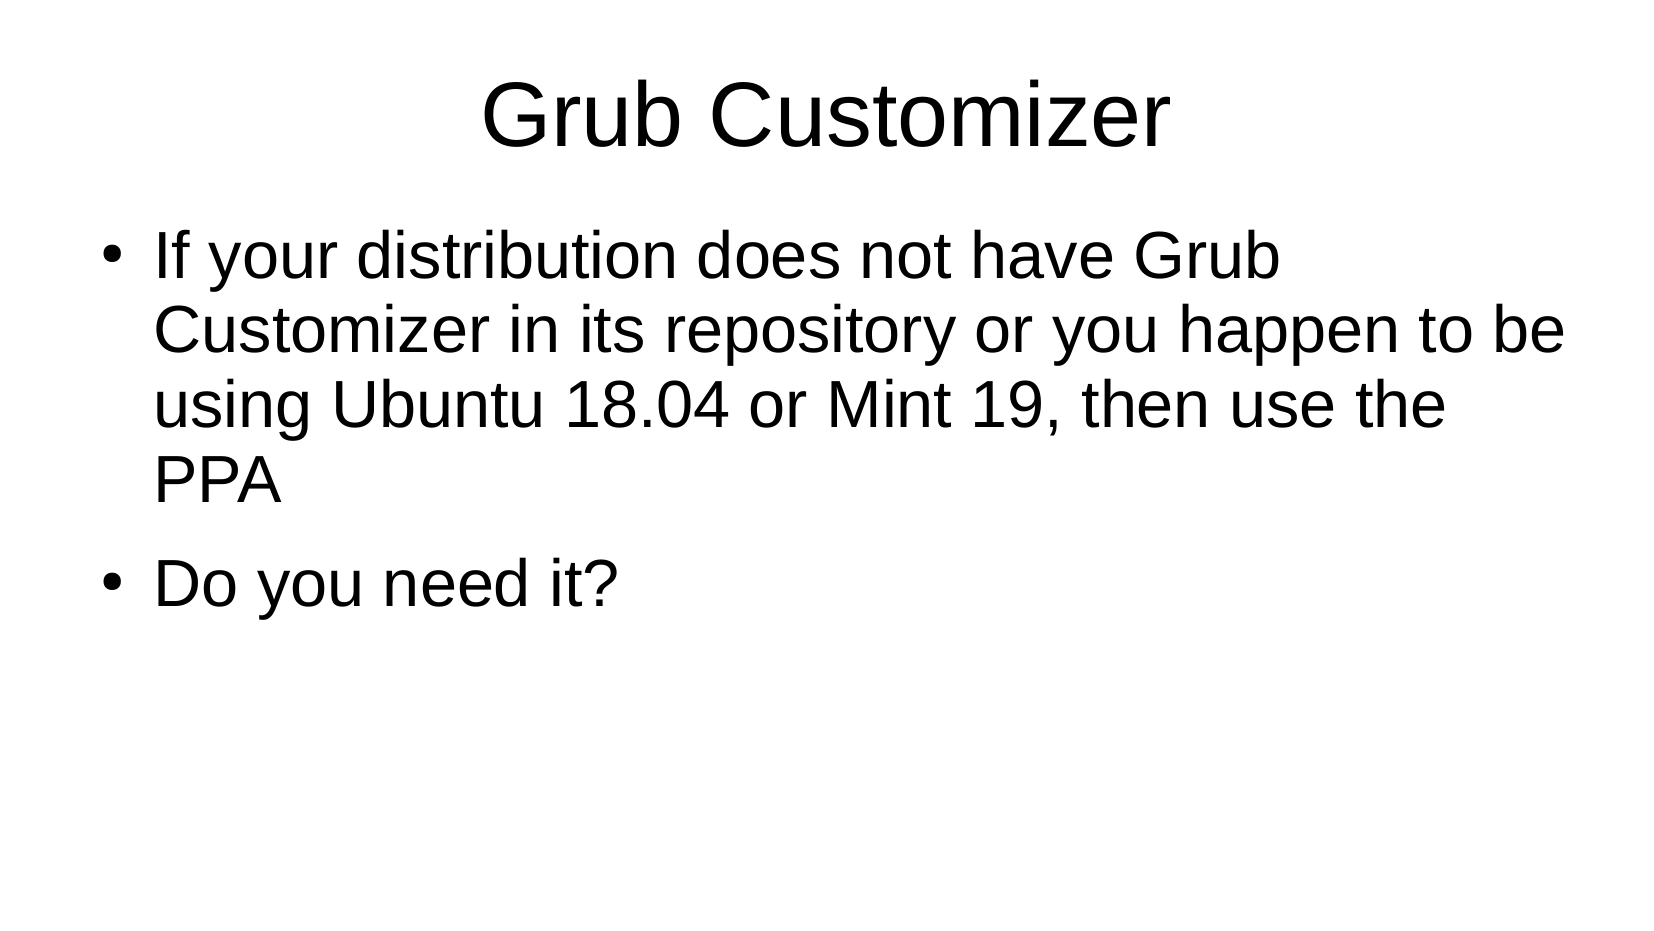

# Grub Customizer
If your distribution does not have Grub Customizer in its repository or you happen to be using Ubuntu 18.04 or Mint 19, then use the PPA
Do you need it?